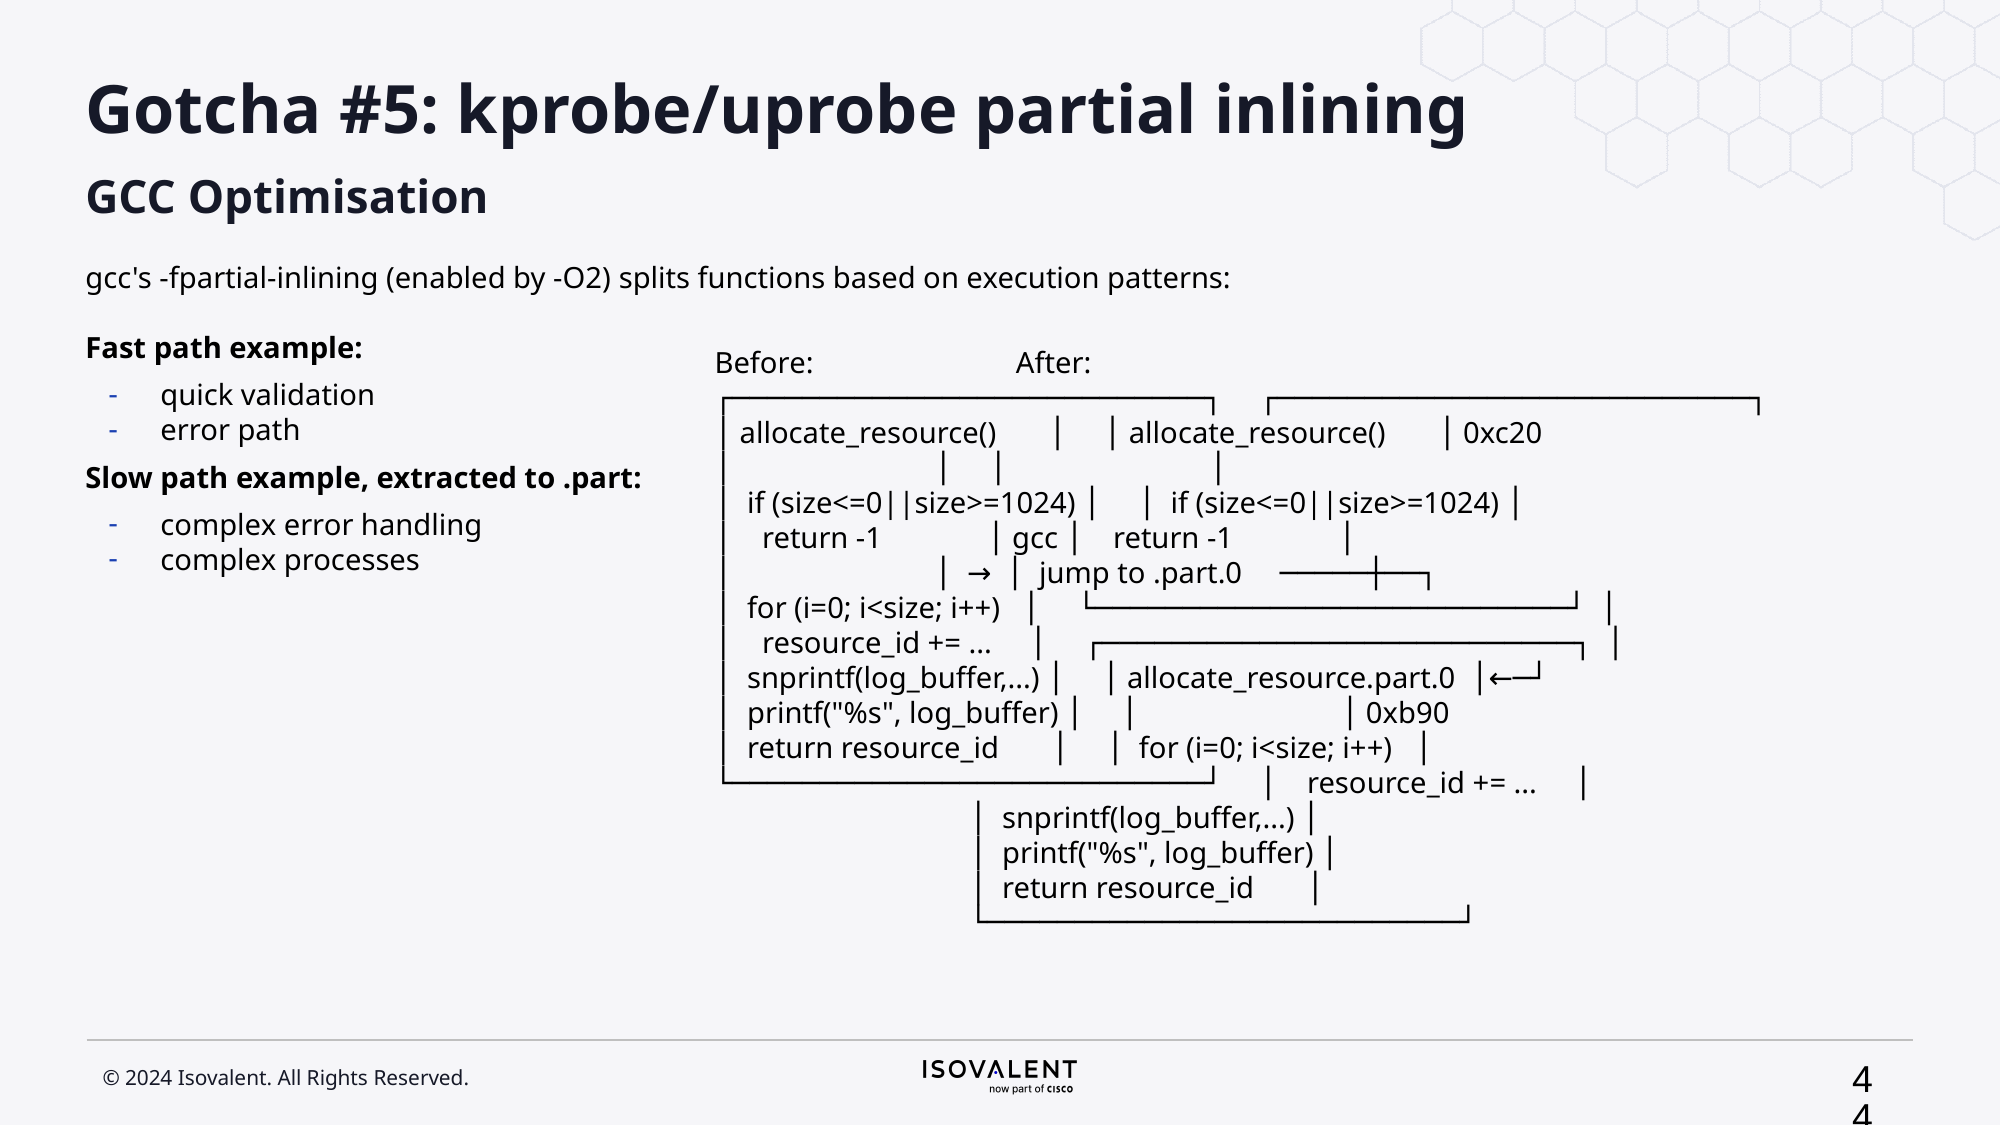

# Gotcha #5: kprobe/uprobe partial inlining
GCC Optimisation
gcc's -fpartial-inlining (enabled by -O2) splits functions based on execution patterns:
Fast path example:
quick validation
error path
Slow path example, extracted to .part:
complex error handling
complex processes
Before: After:
┌───────────────────────────┐ ┌───────────────────────────┐
│ allocate_resource() │ │ allocate_resource() │ 0xc20
│ │ │ │
│ if (size<=0||size>=1024) │ │ if (size<=0||size>=1024) │
│ return -1 │ gcc │ return -1 │
│ │ → │ jump to .part.0 ─────┼──┐
│ for (i=0; i<size; i++) │ └───────────────────────────┘ │
│ resource_id += ... │ ┌───────────────────────────┐ │
│ snprintf(log_buffer,...) │ │ allocate_resource.part.0 │←─┘
│ printf("%s", log_buffer) │ │ │ 0xb90
│ return resource_id │ │ for (i=0; i<size; i++) │
└───────────────────────────┘ │ resource_id += ... │
 │ snprintf(log_buffer,...) │
 │ printf("%s", log_buffer) │
 │ return resource_id │
 └───────────────────────────┘